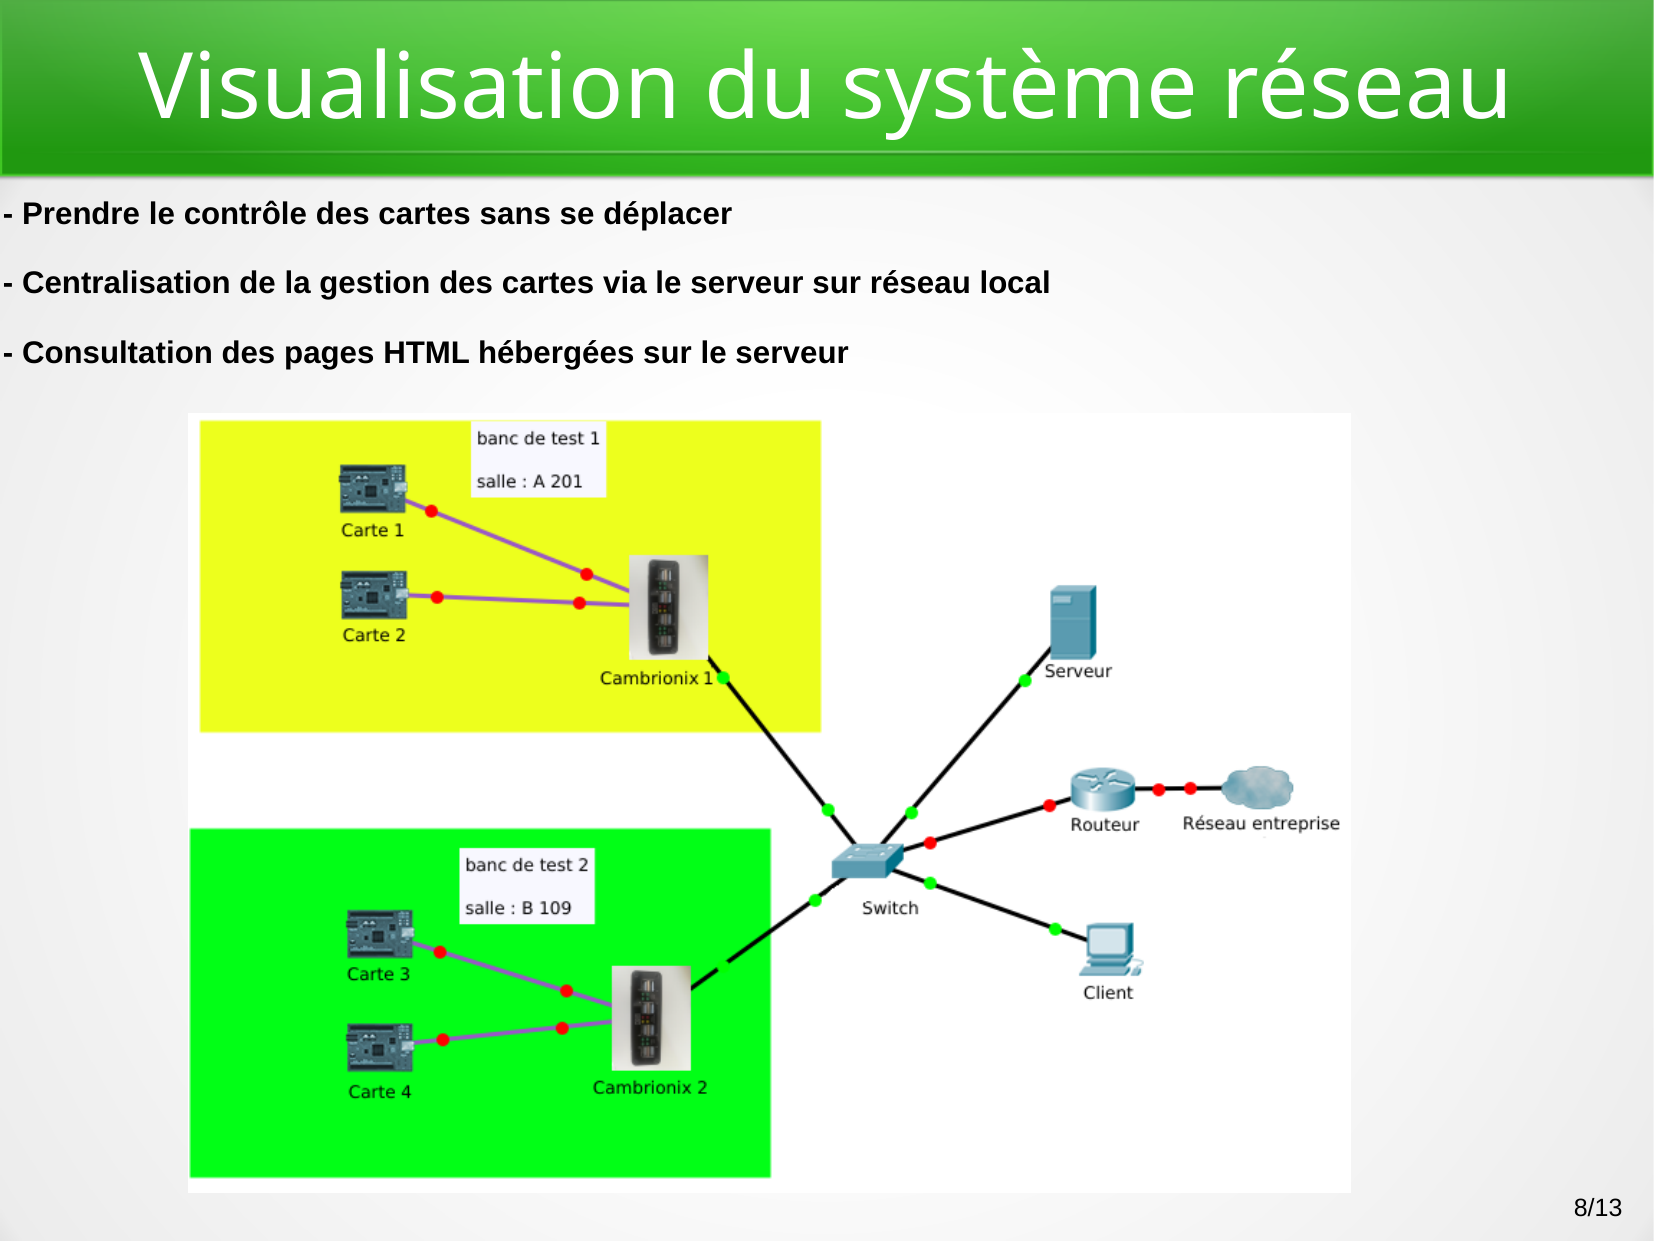

# Visualisation du système réseau
- Prendre le contrôle des cartes sans se déplacer
- Centralisation de la gestion des cartes via le serveur sur réseau local
- Consultation des pages HTML hébergées sur le serveur
8/13